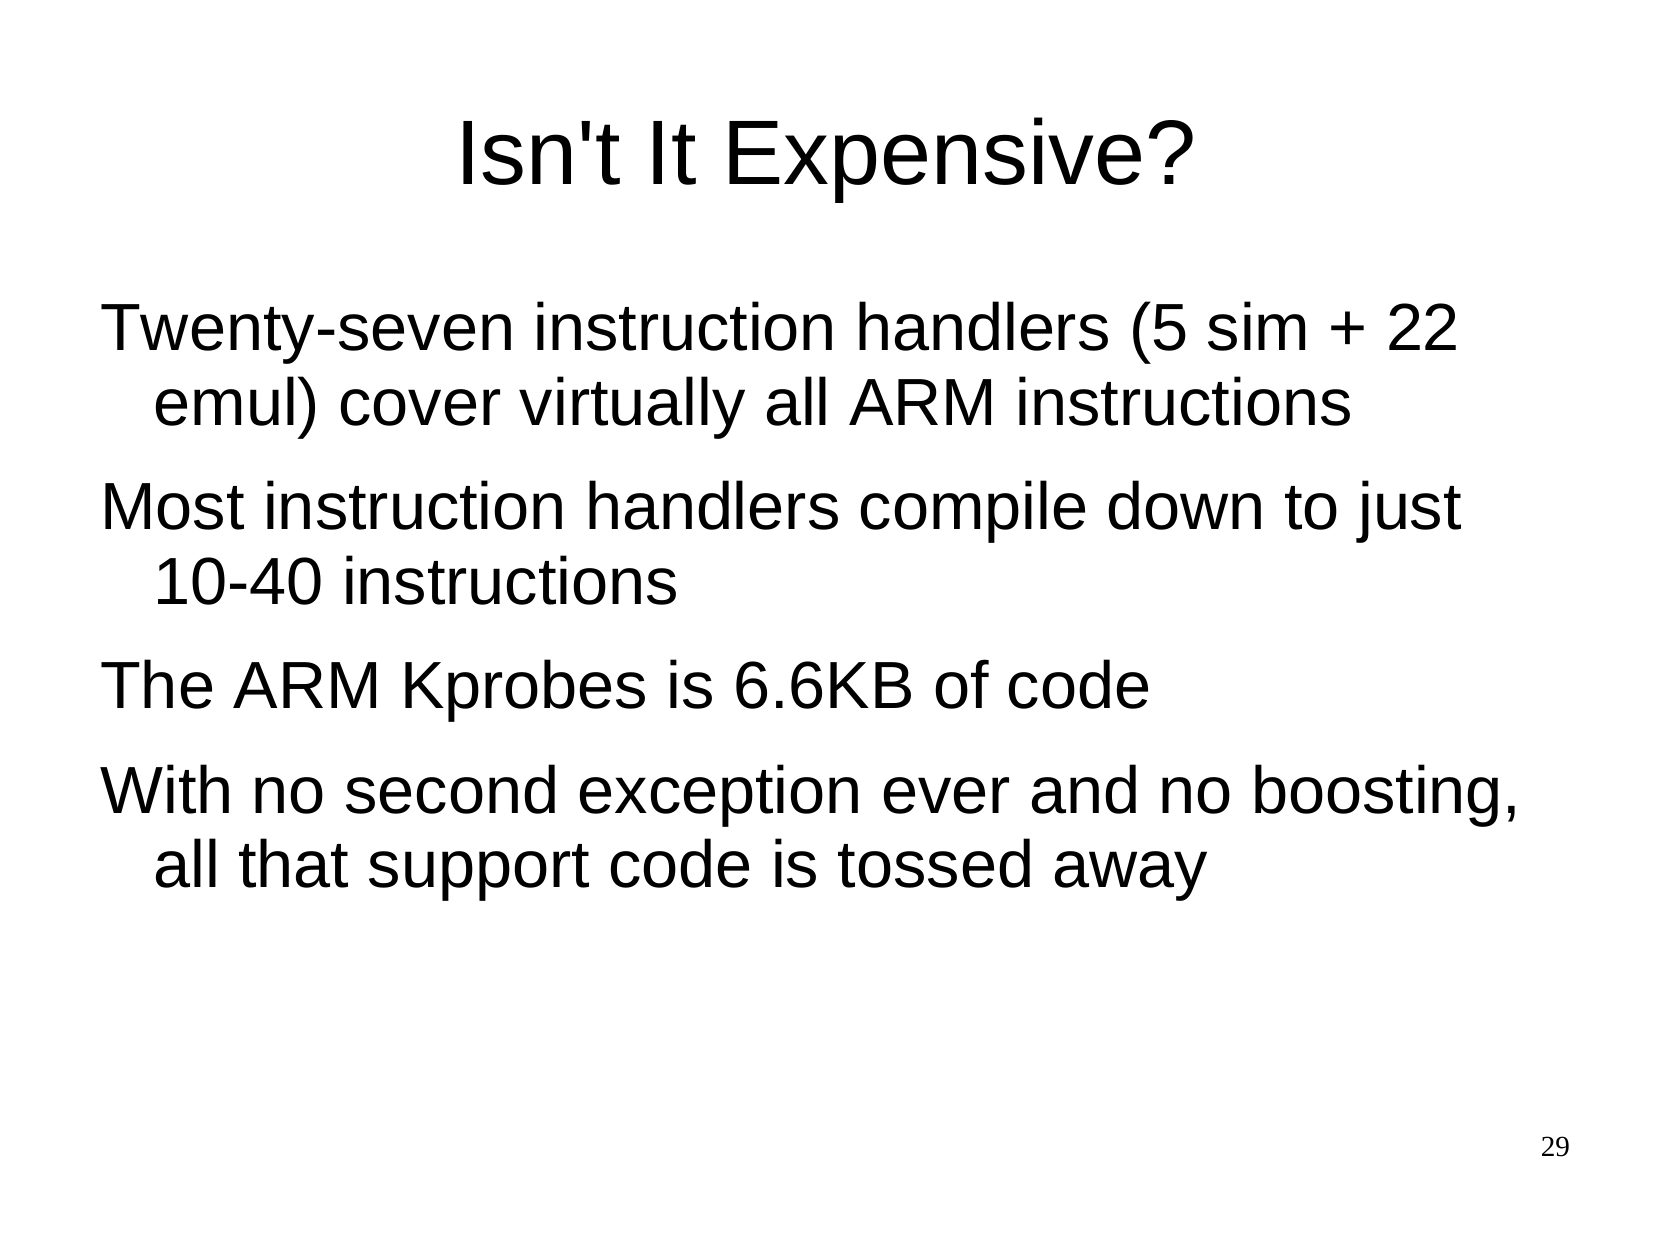

# Isn't It Expensive?
Twenty-seven instruction handlers (5 sim + 22 emul) cover virtually all ARM instructions
Most instruction handlers compile down to just 10-40 instructions
The ARM Kprobes is 6.6KB of code
With no second exception ever and no boosting, all that support code is tossed away
29